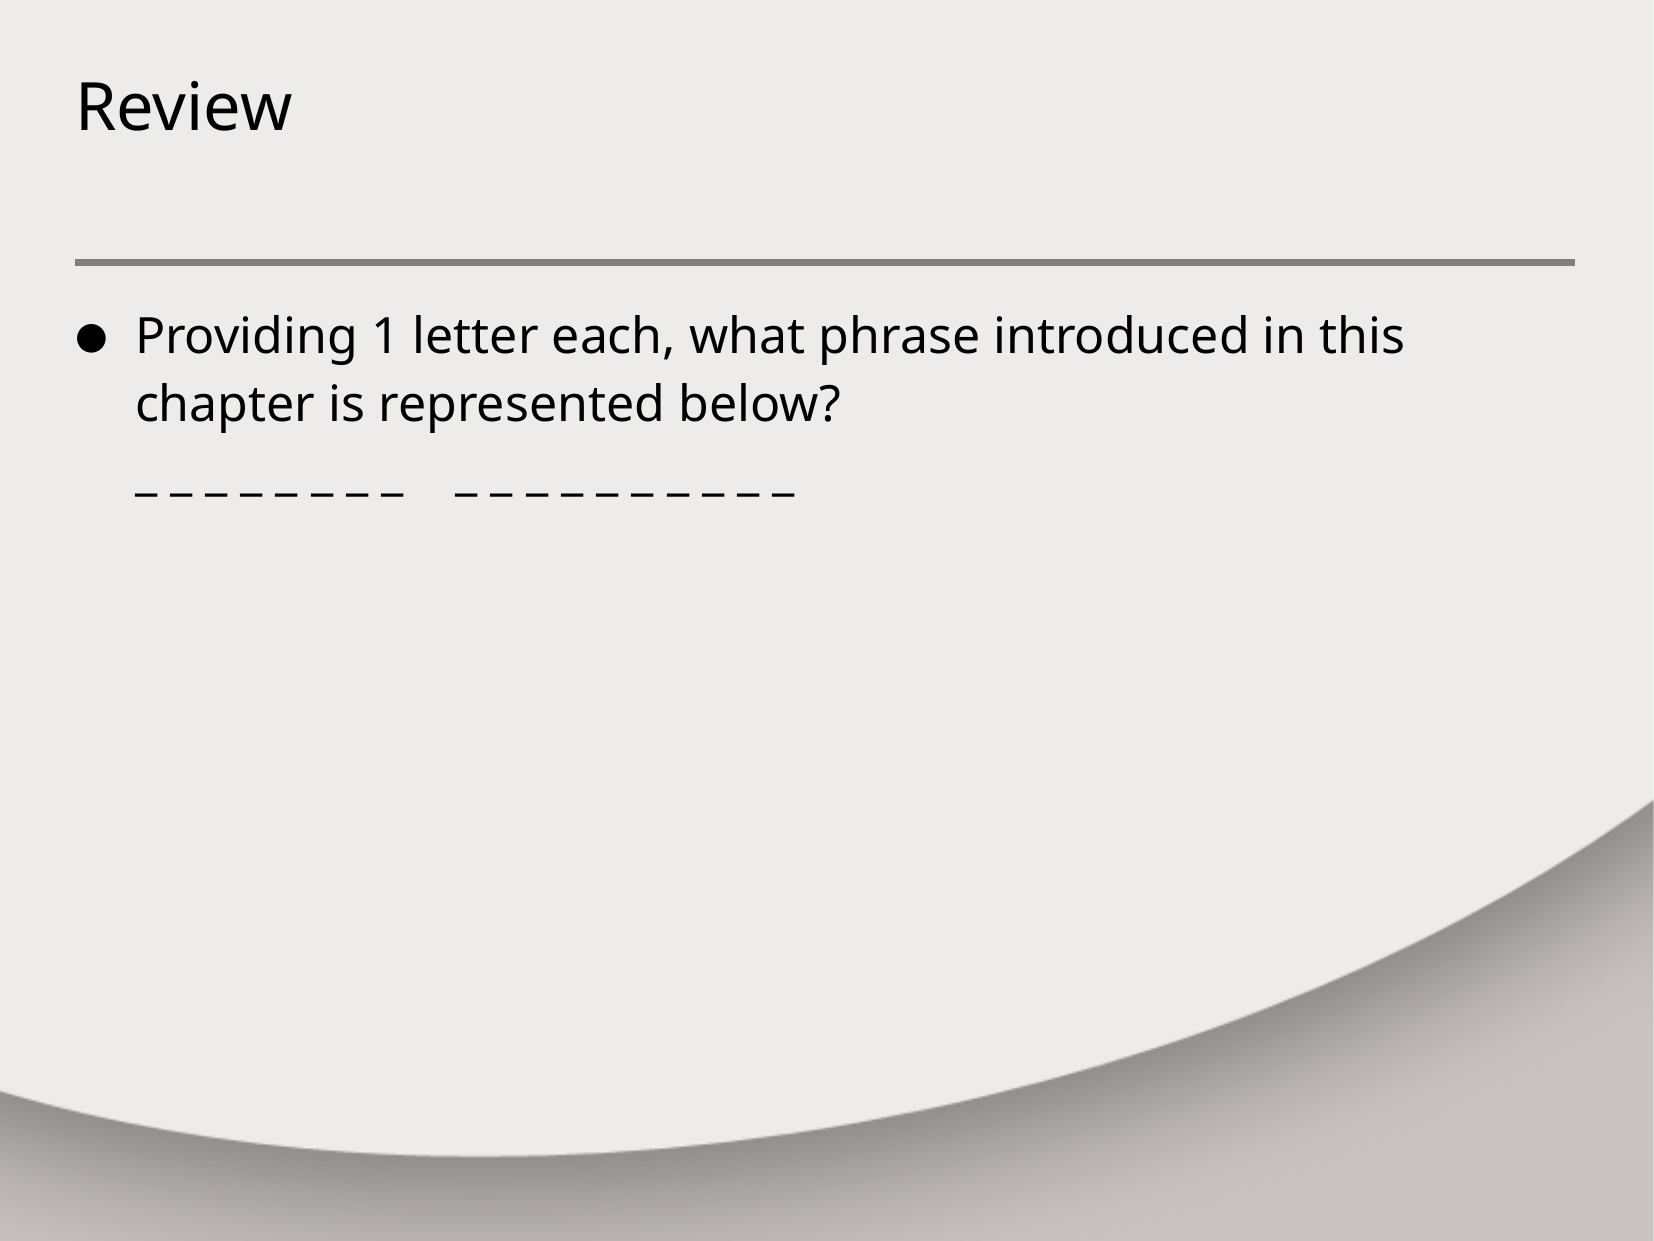

# Review
Providing 1 letter each, what phrase introduced in this chapter is represented below?
_ _ _ _ _ _ _ _ _ _ _ _ _ _ _ _ _ _